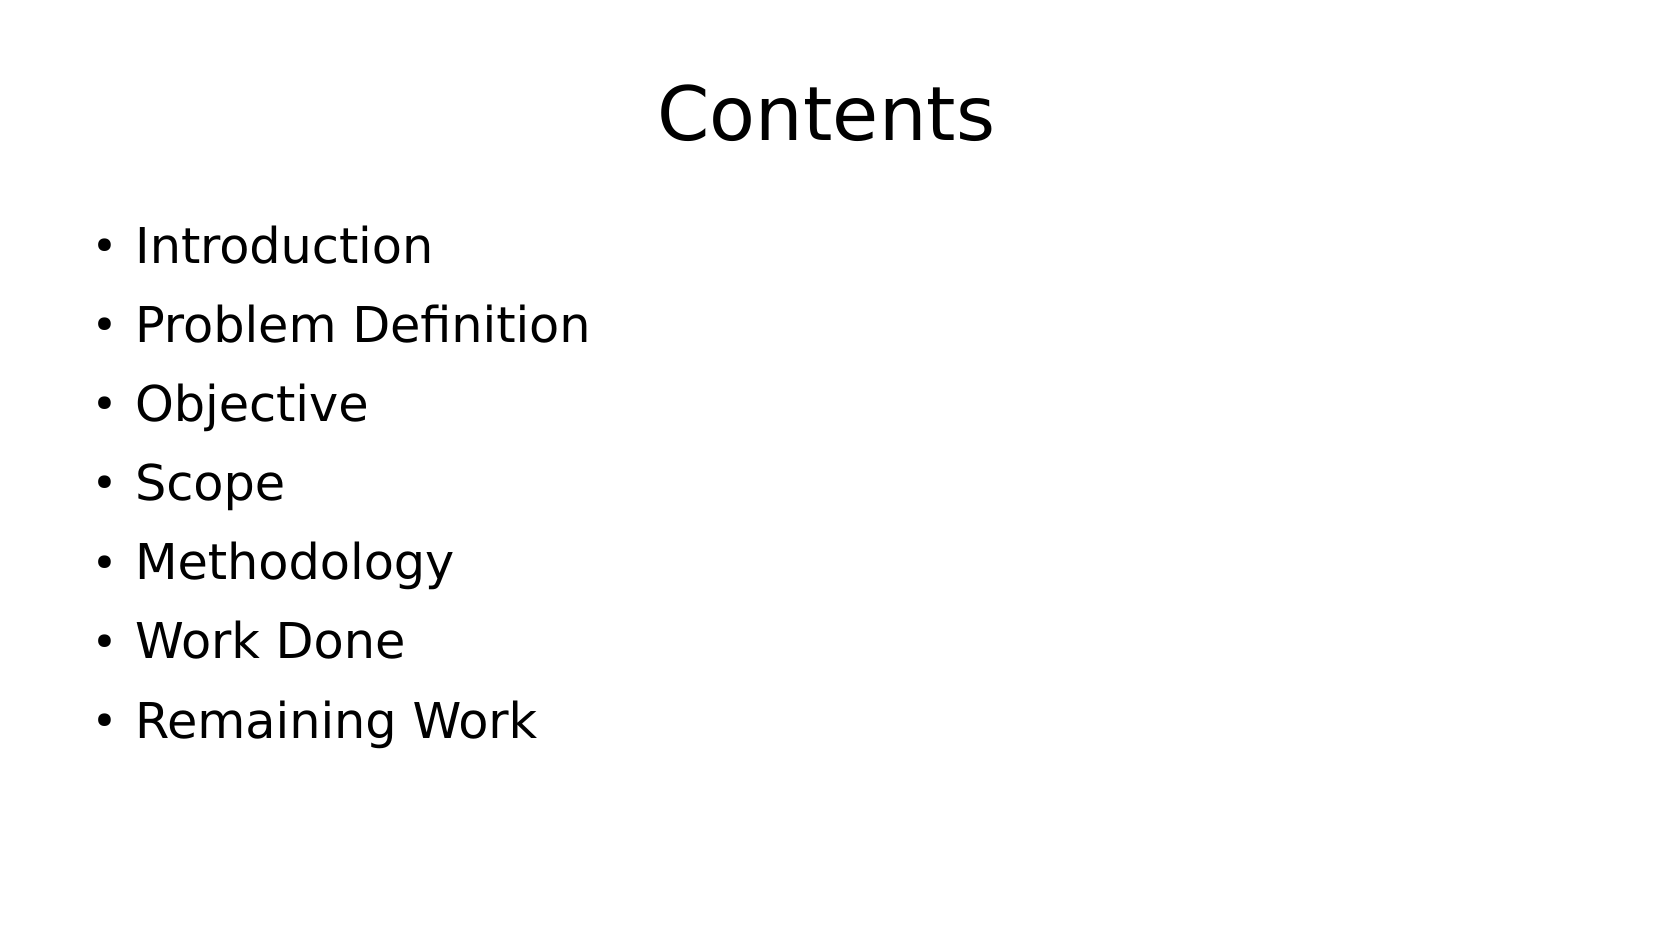

# Contents
Introduction
Problem Definition
Objective
Scope
Methodology
Work Done
Remaining Work